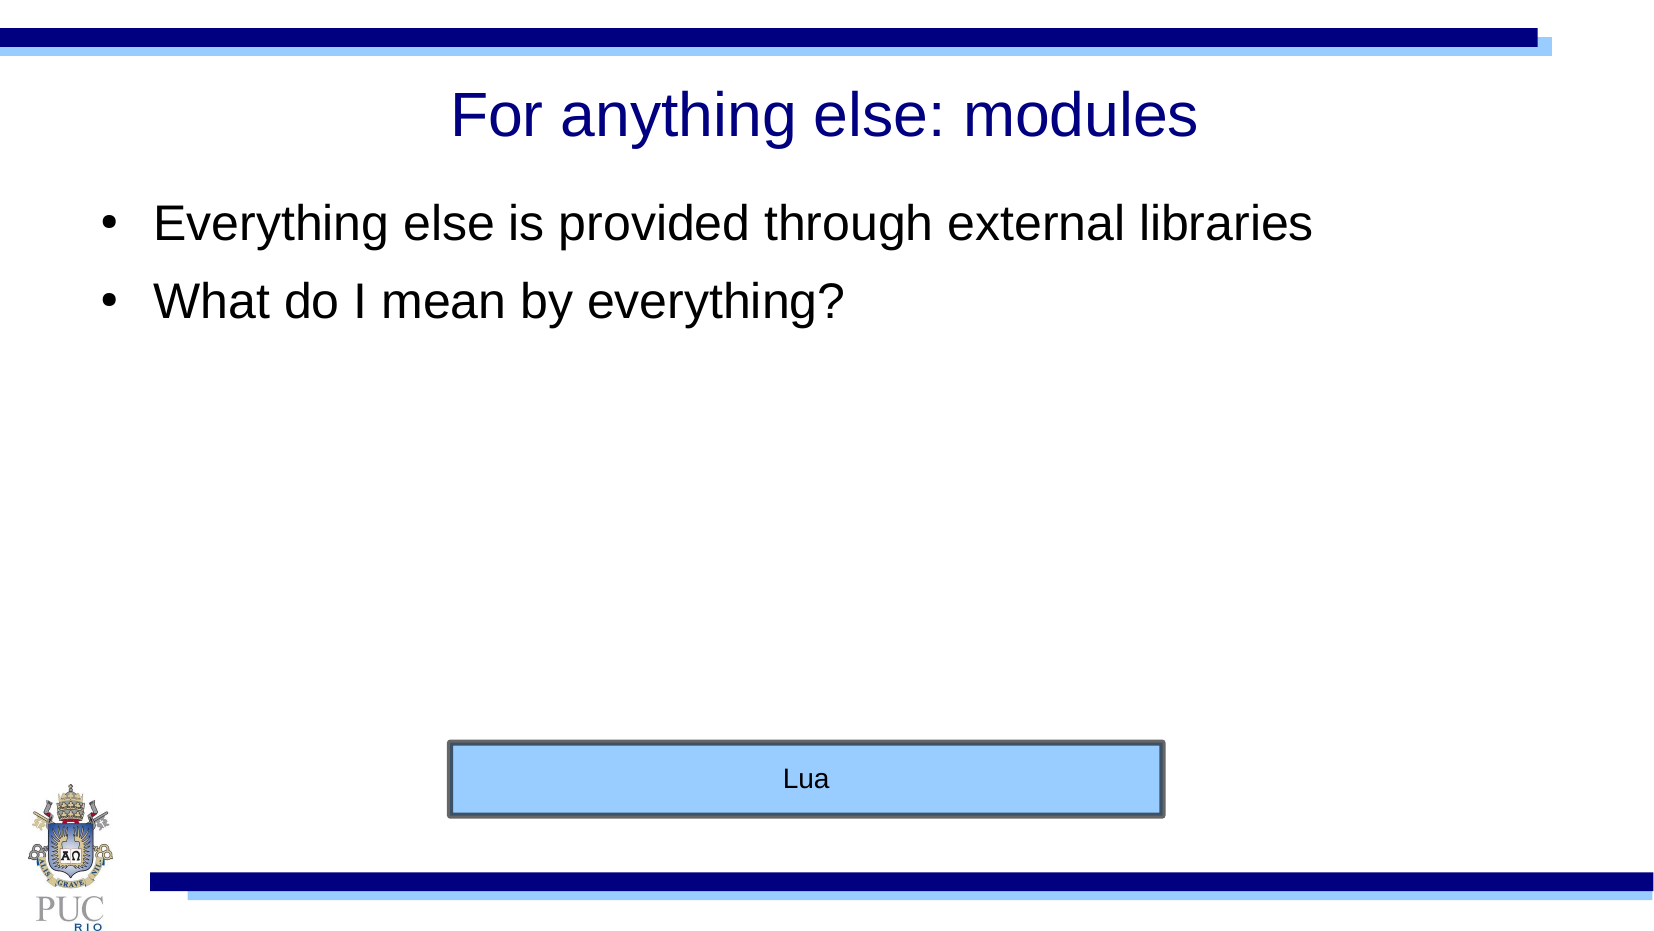

# For anything else: modules
Everything else is provided through external libraries
What do I mean by everything?
Lua